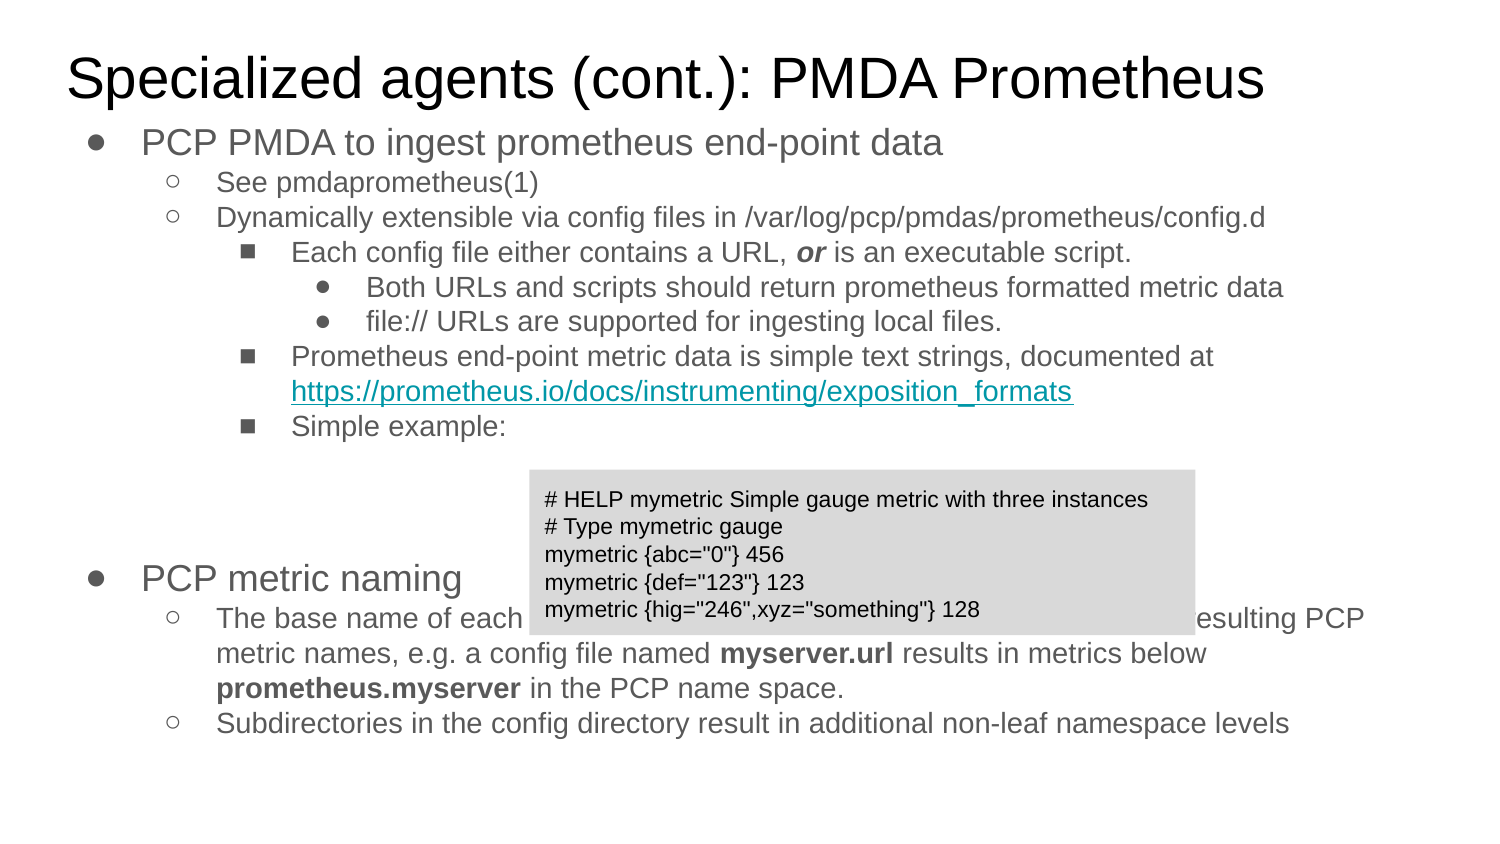

# Specialized agents (cont.): PMDA Prometheus
PCP PMDA to ingest prometheus end-point data
See pmdaprometheus(1)
Dynamically extensible via config files in /var/log/pcp/pmdas/prometheus/config.d
Each config file either contains a URL, or is an executable script.
Both URLs and scripts should return prometheus formatted metric data
file:// URLs are supported for ingesting local files.
Prometheus end-point metric data is simple text strings, documented at https://prometheus.io/docs/instrumenting/exposition_formats
Simple example:
PCP metric naming
The base name of each config file name is used as the second level of the resulting PCP metric names, e.g. a config file named myserver.url results in metrics below prometheus.myserver in the PCP name space.
Subdirectories in the config directory result in additional non-leaf namespace levels
# HELP mymetric Simple gauge metric with three instances
# Type mymetric gauge
mymetric {abc="0"} 456
mymetric {def="123"} 123
mymetric {hig="246",xyz="something"} 128